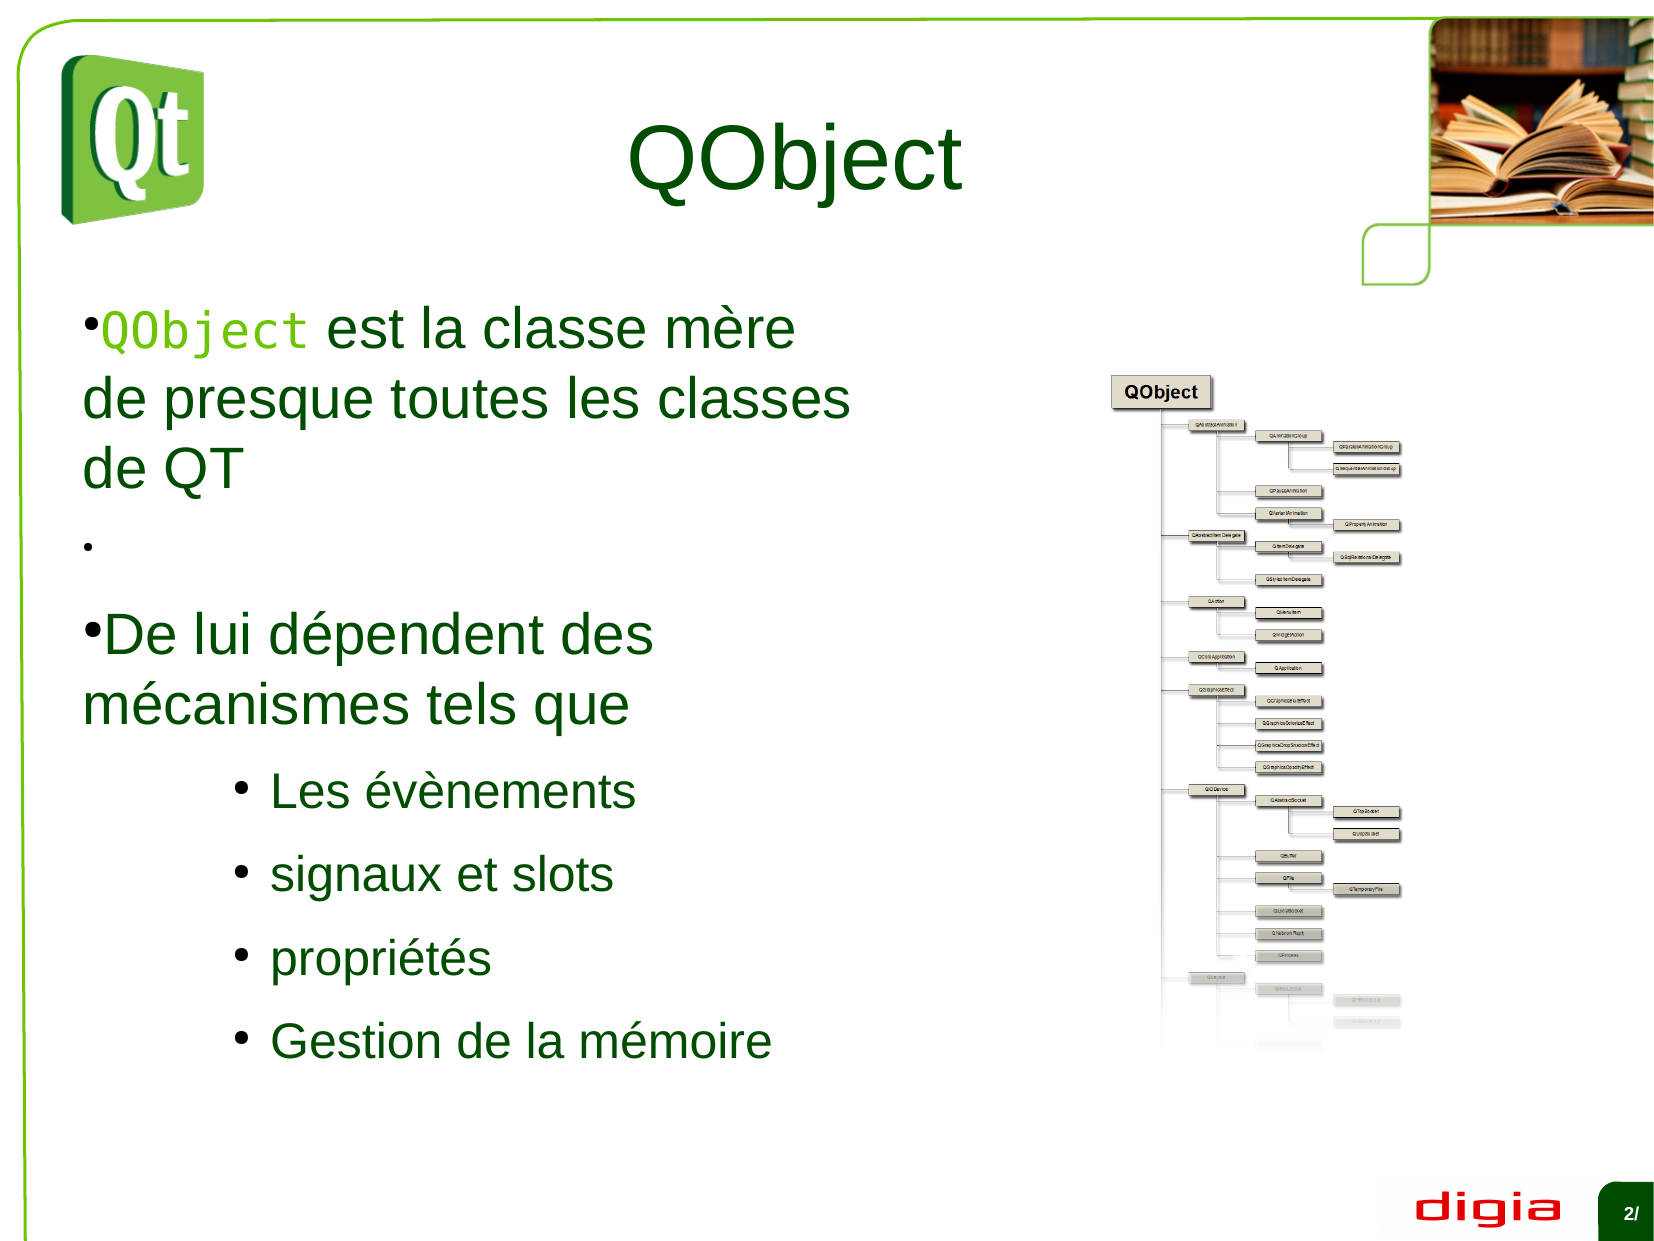

# QObject
QObject est la classe mère de presque toutes les classes de QT
De lui dépendent des mécanismes tels que
Les évènements
signaux et slots
propriétés
Gestion de la mémoire